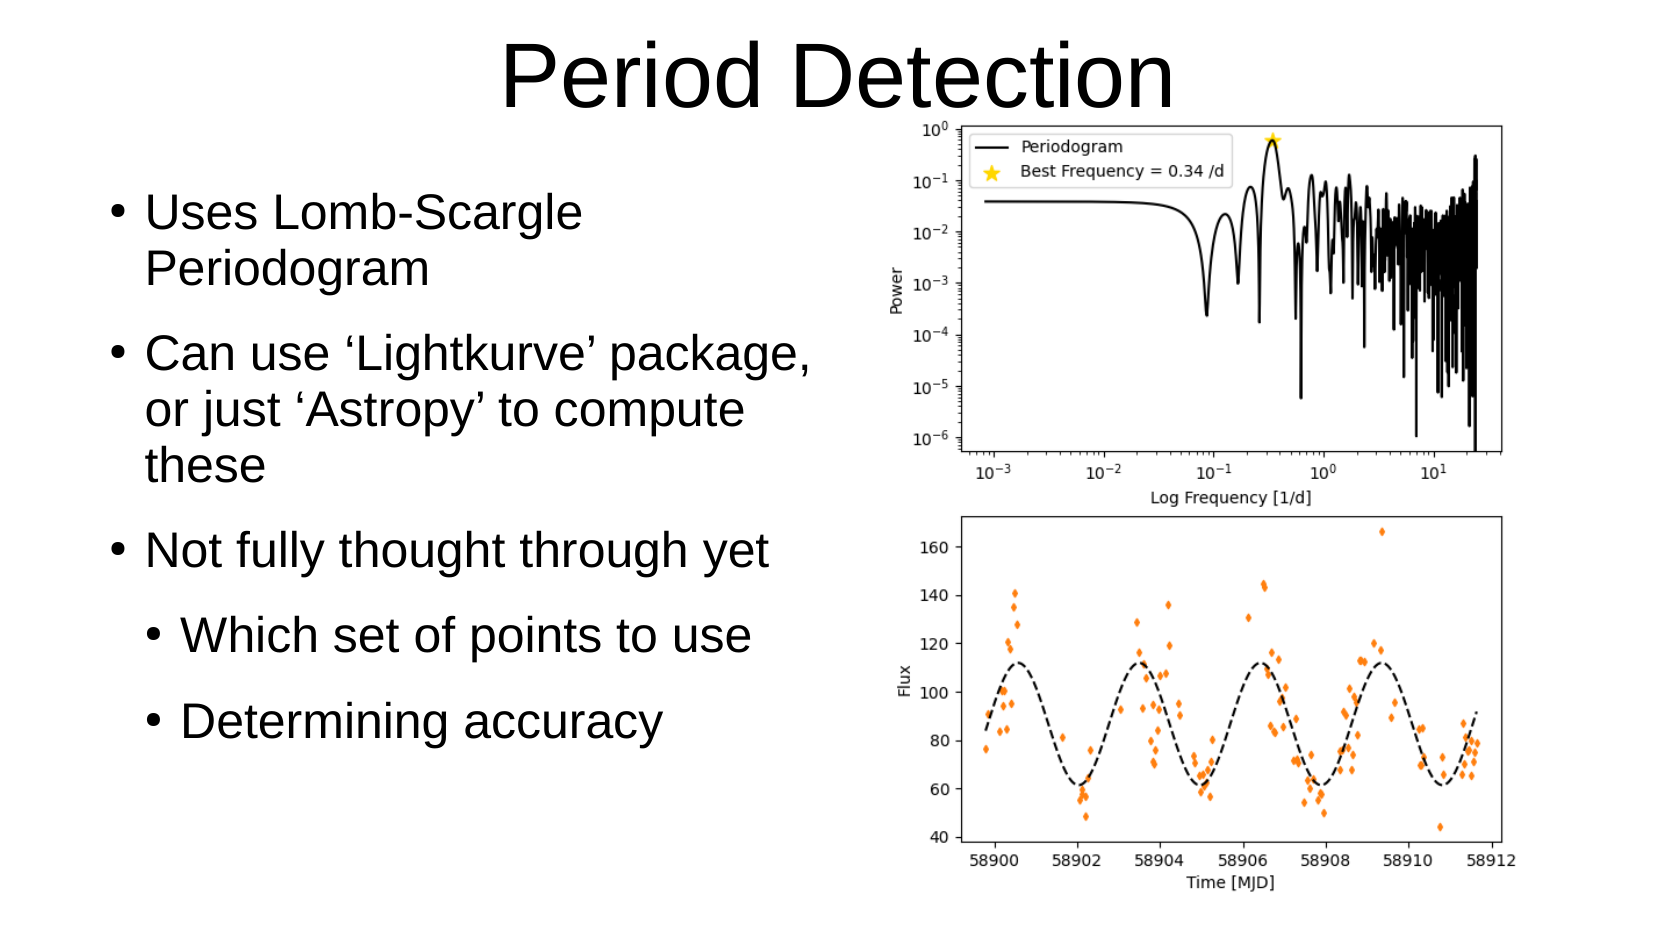

1999 JE82
# Period Detection
Uses Lomb-Scargle Periodogram
Can use ‘Lightkurve’ package, or just ‘Astropy’ to compute these
Not fully thought through yet
Which set of points to use
Determining accuracy